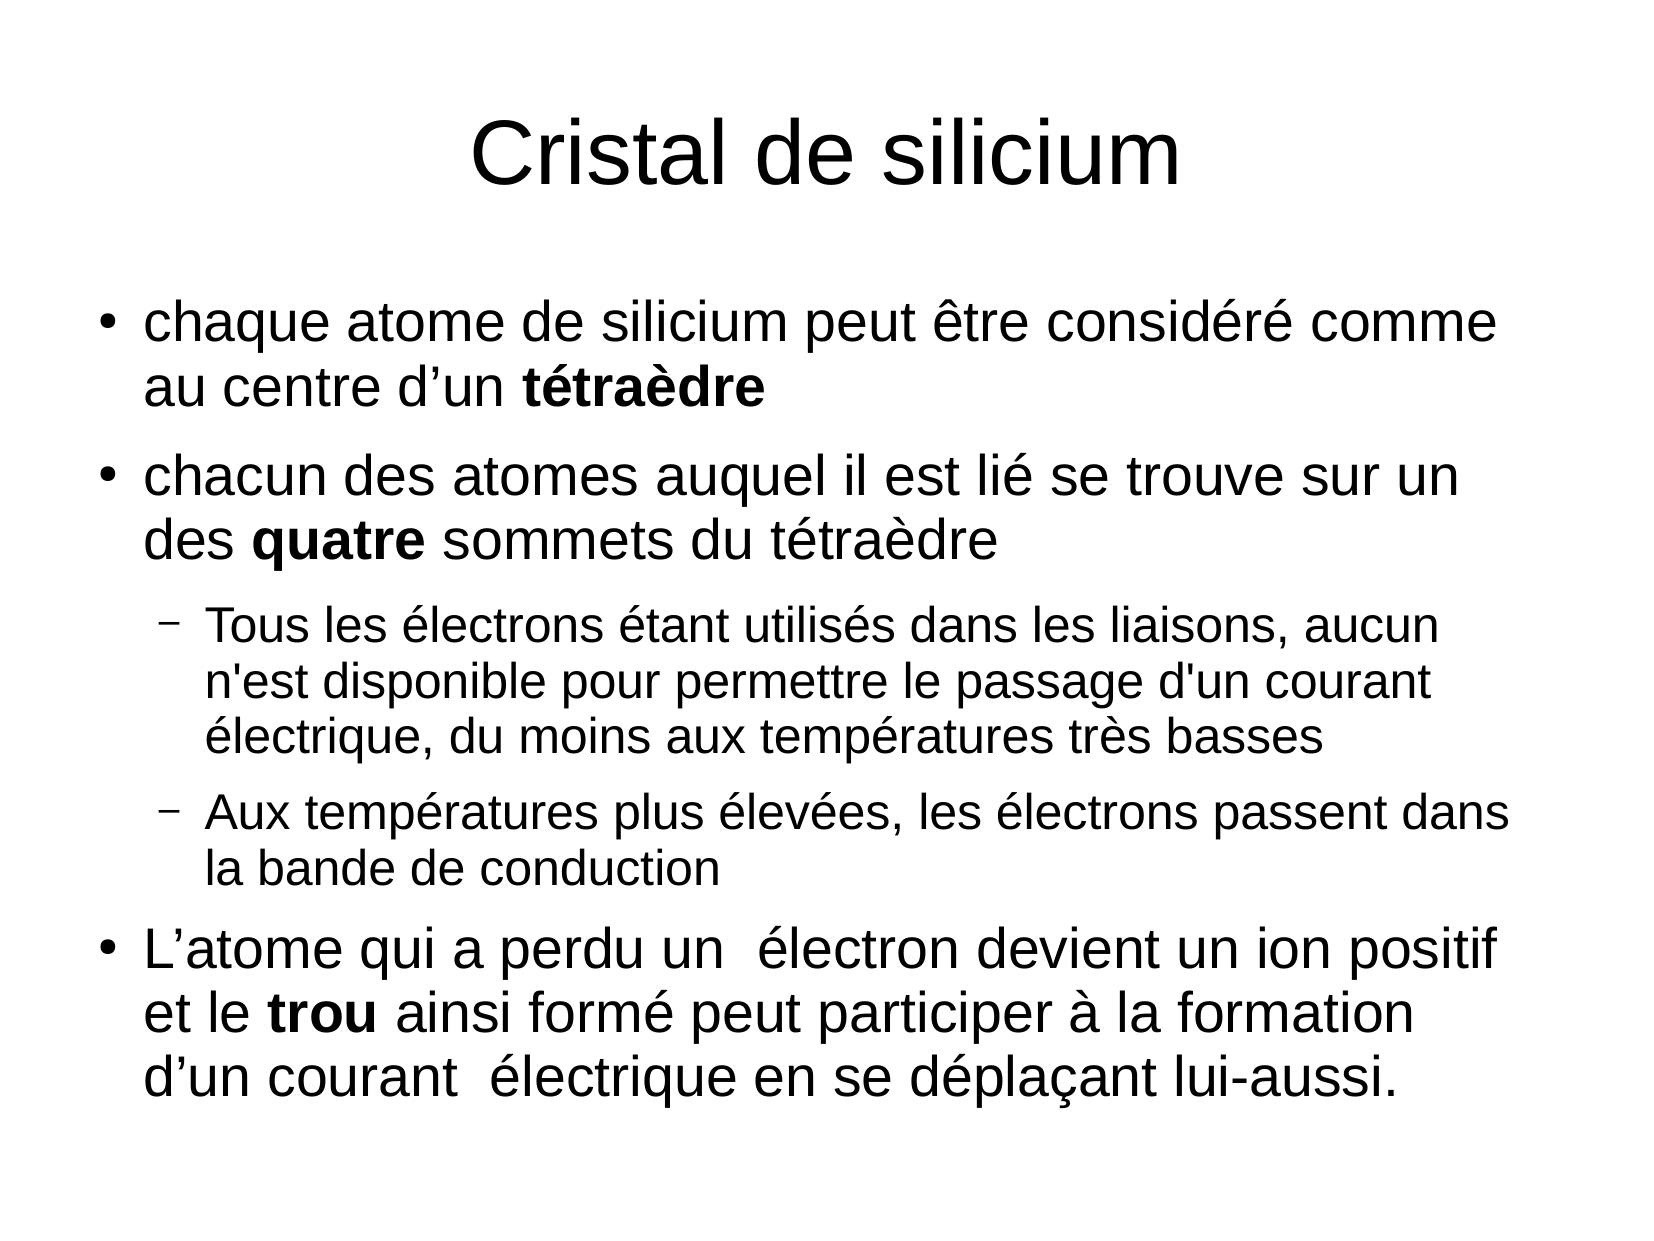

# Cristal de silicium
chaque atome de silicium peut être considéré comme au centre d’un tétraèdre
chacun des atomes auquel il est lié se trouve sur un des quatre sommets du tétraèdre
Tous les électrons étant utilisés dans les liaisons, aucun n'est disponible pour permettre le passage d'un courant électrique, du moins aux températures très basses
Aux températures plus élevées, les électrons passent dans la bande de conduction
L’atome qui a perdu un électron devient un ion positif et le trou ainsi formé peut participer à la formation d’un courant électrique en se déplaçant lui-aussi.